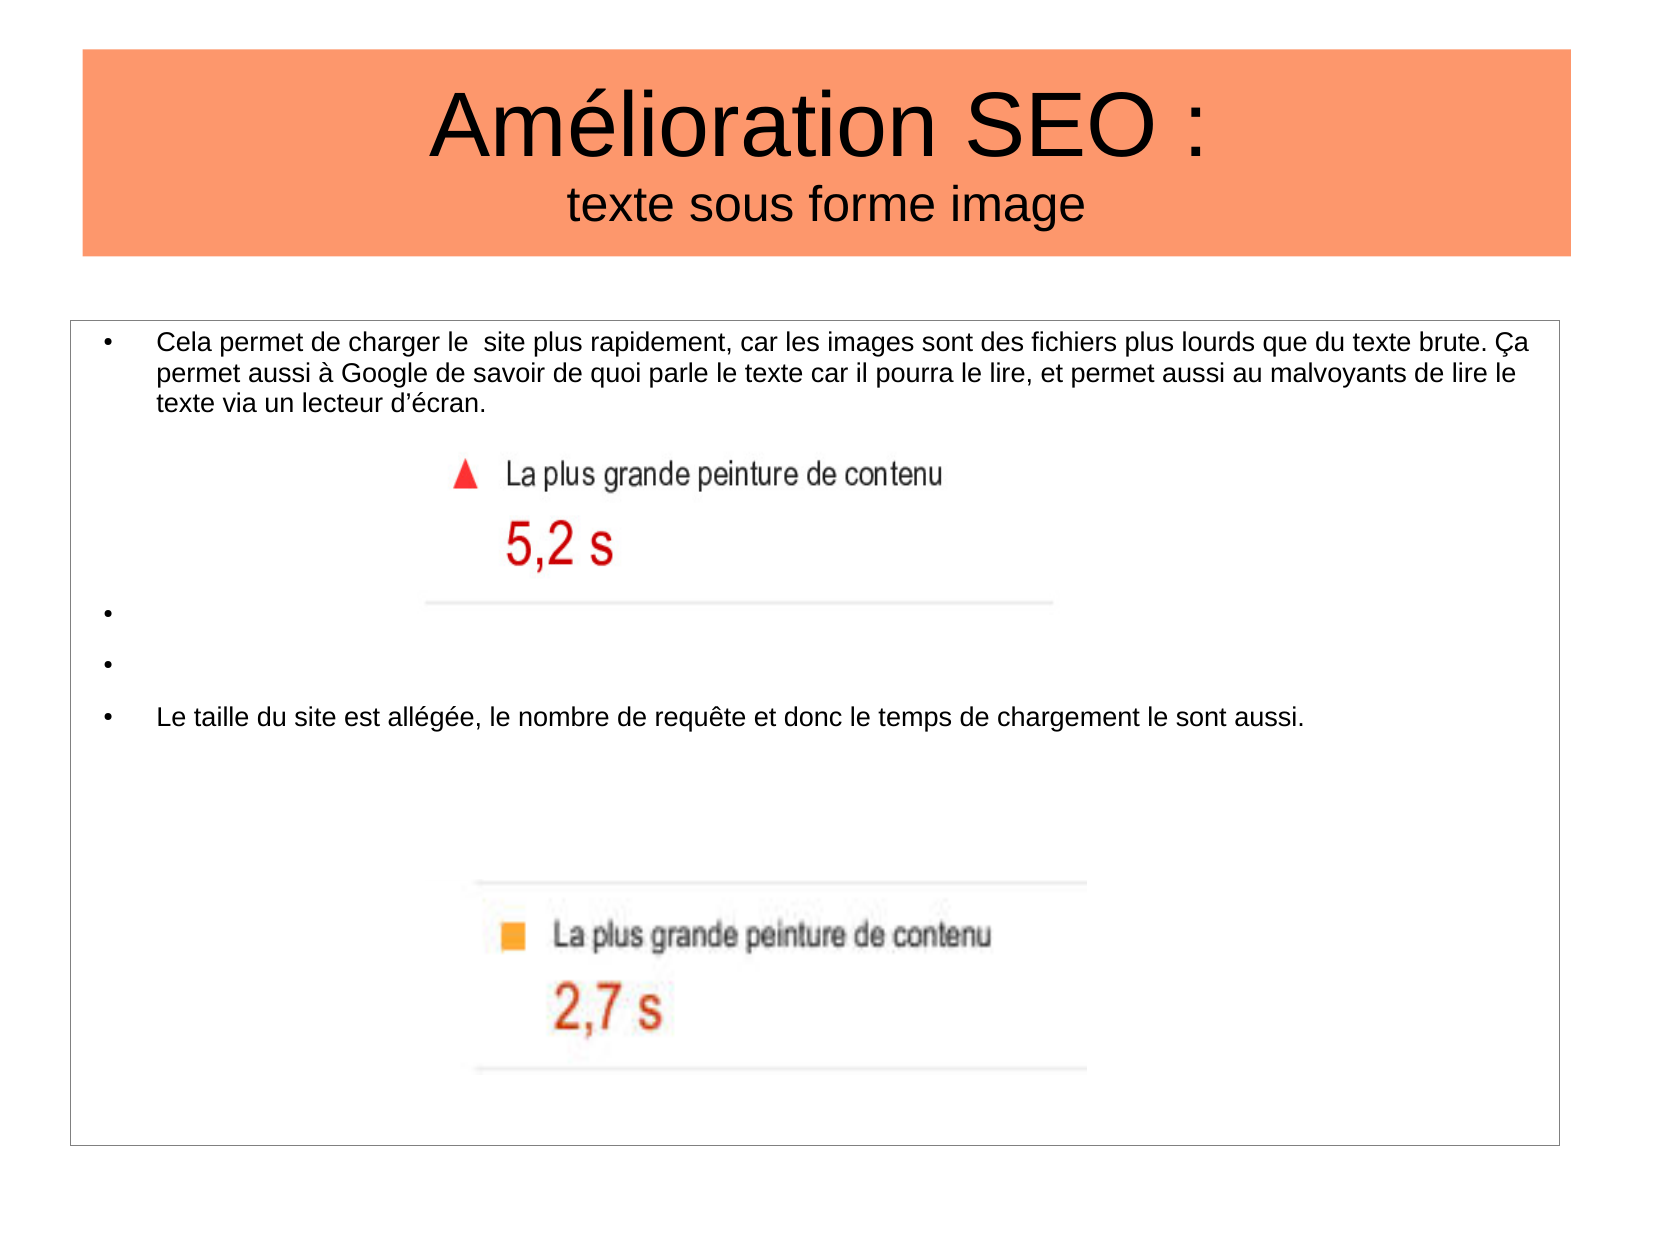

# Amélioration SEO : texte sous forme image
Cela permet de charger le site plus rapidement, car les images sont des fichiers plus lourds que du texte brute. Ça permet aussi à Google de savoir de quoi parle le texte car il pourra le lire, et permet aussi au malvoyants de lire le texte via un lecteur d’écran.
Le taille du site est allégée, le nombre de requête et donc le temps de chargement le sont aussi.